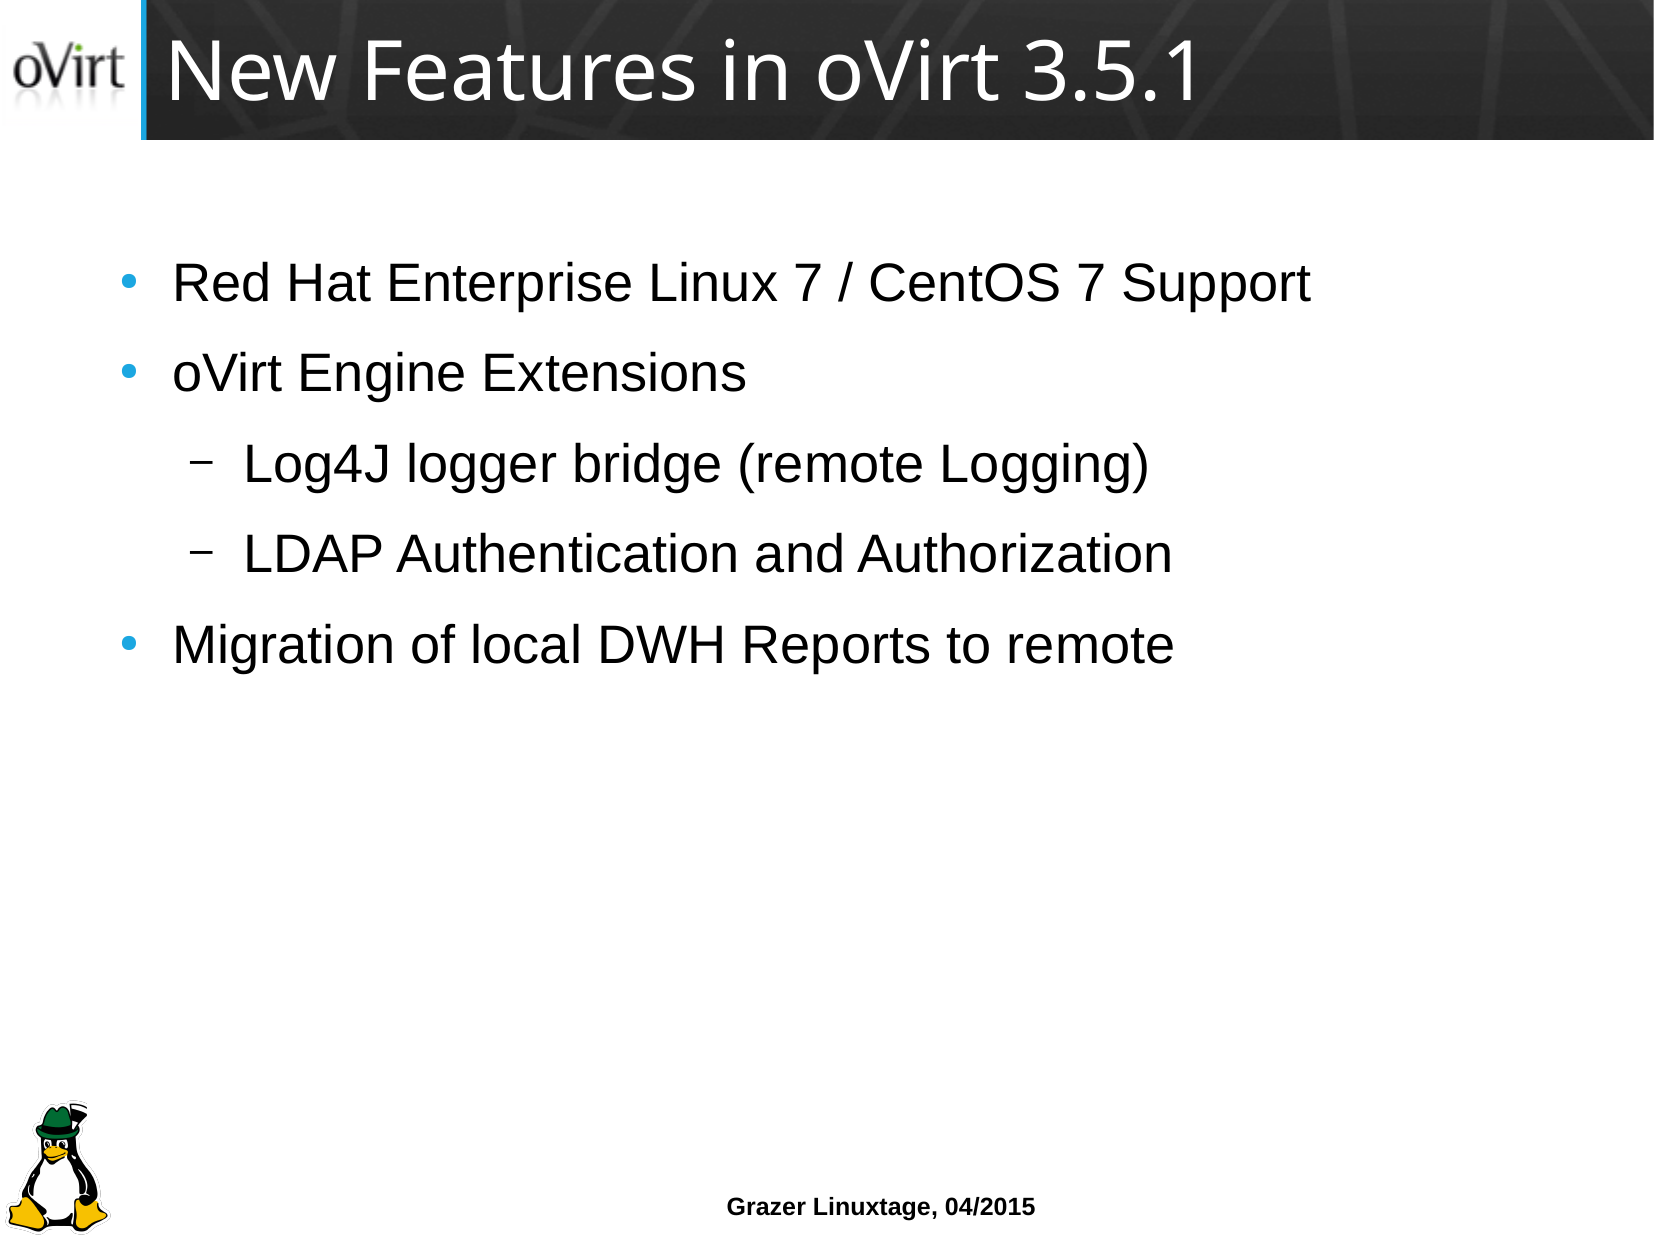

# New Features in oVirt 3.5.1
Red Hat Enterprise Linux 7 / CentOS 7 Support
oVirt Engine Extensions
Log4J logger bridge (remote Logging)
LDAP Authentication and Authorization
Migration of local DWH Reports to remote